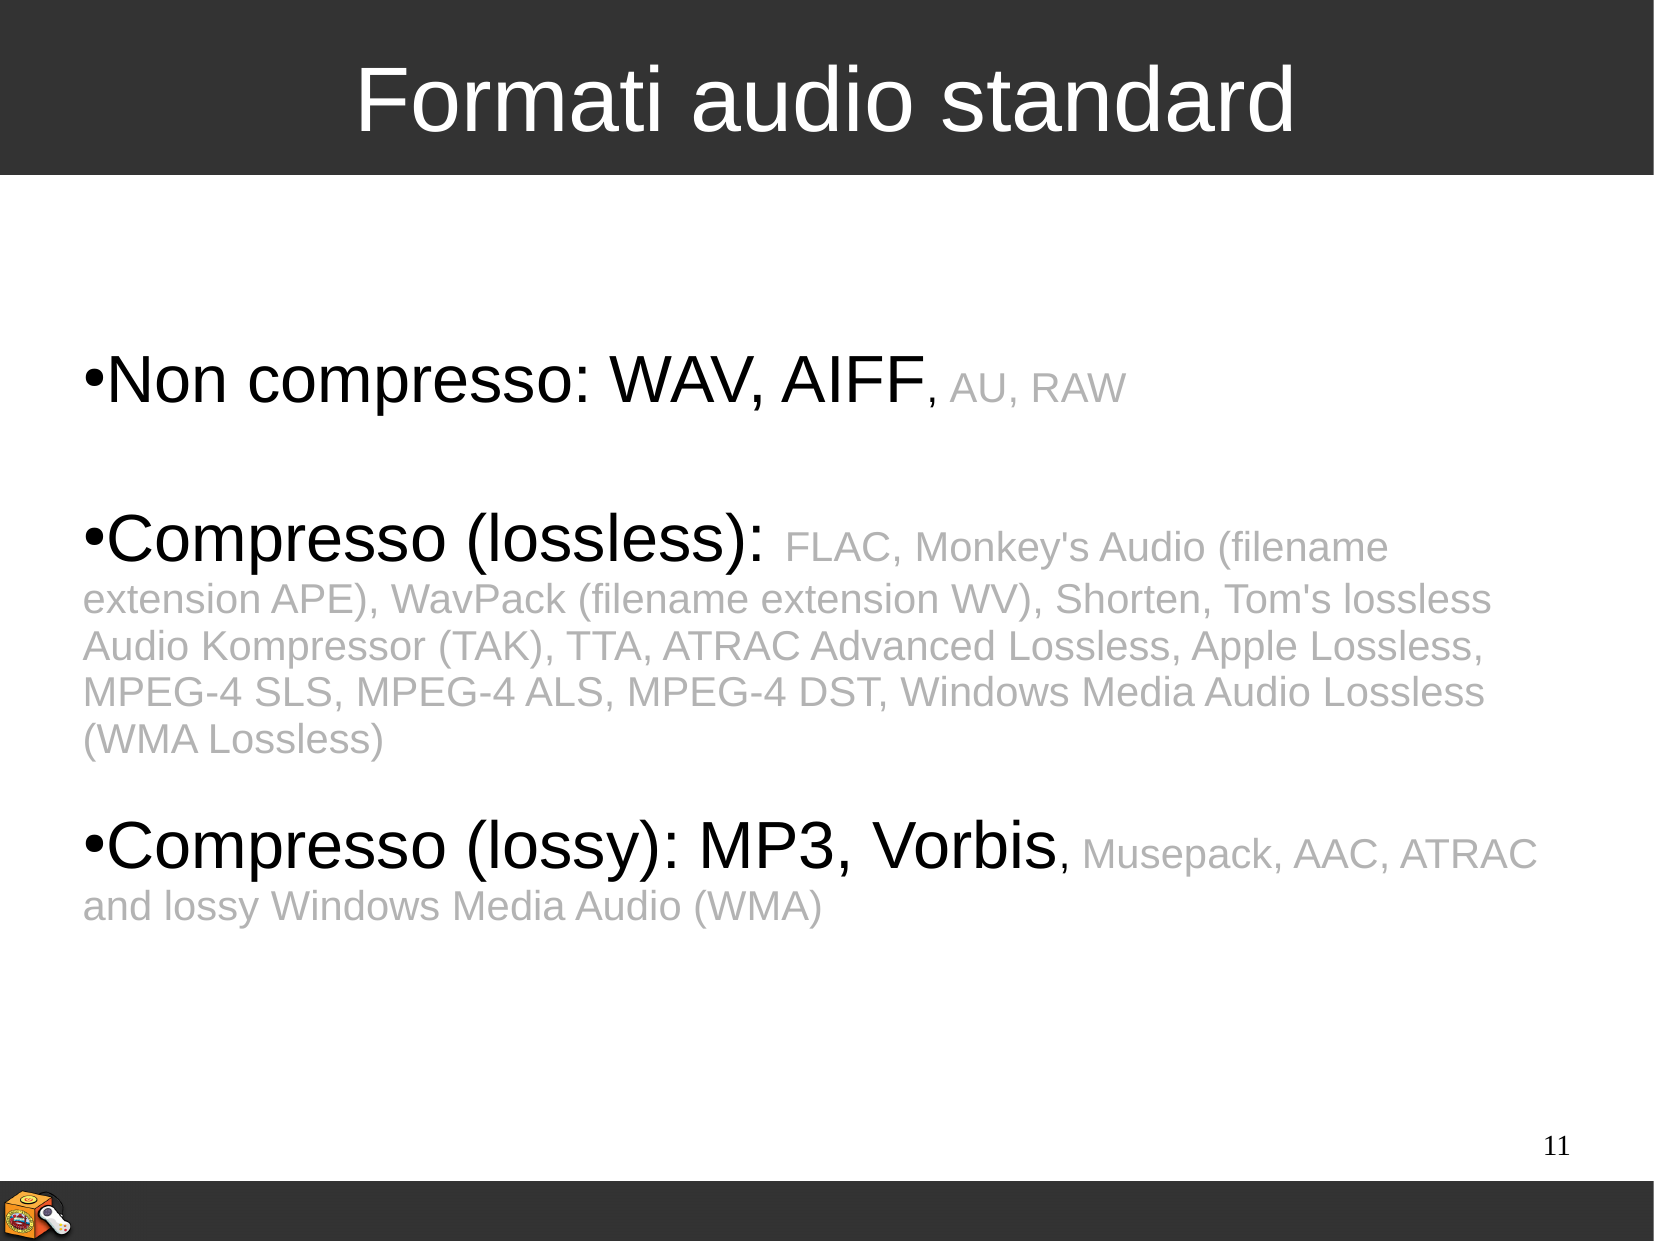

# Formati audio standard
Non compresso: WAV, AIFF, AU, RAW
Compresso (lossless): FLAC, Monkey's Audio (filename extension APE), WavPack (filename extension WV), Shorten, Tom's lossless Audio Kompressor (TAK), TTA, ATRAC Advanced Lossless, Apple Lossless, MPEG-4 SLS, MPEG-4 ALS, MPEG-4 DST, Windows Media Audio Lossless (WMA Lossless)
Compresso (lossy): MP3, Vorbis, Musepack, AAC, ATRAC and lossy Windows Media Audio (WMA)
11